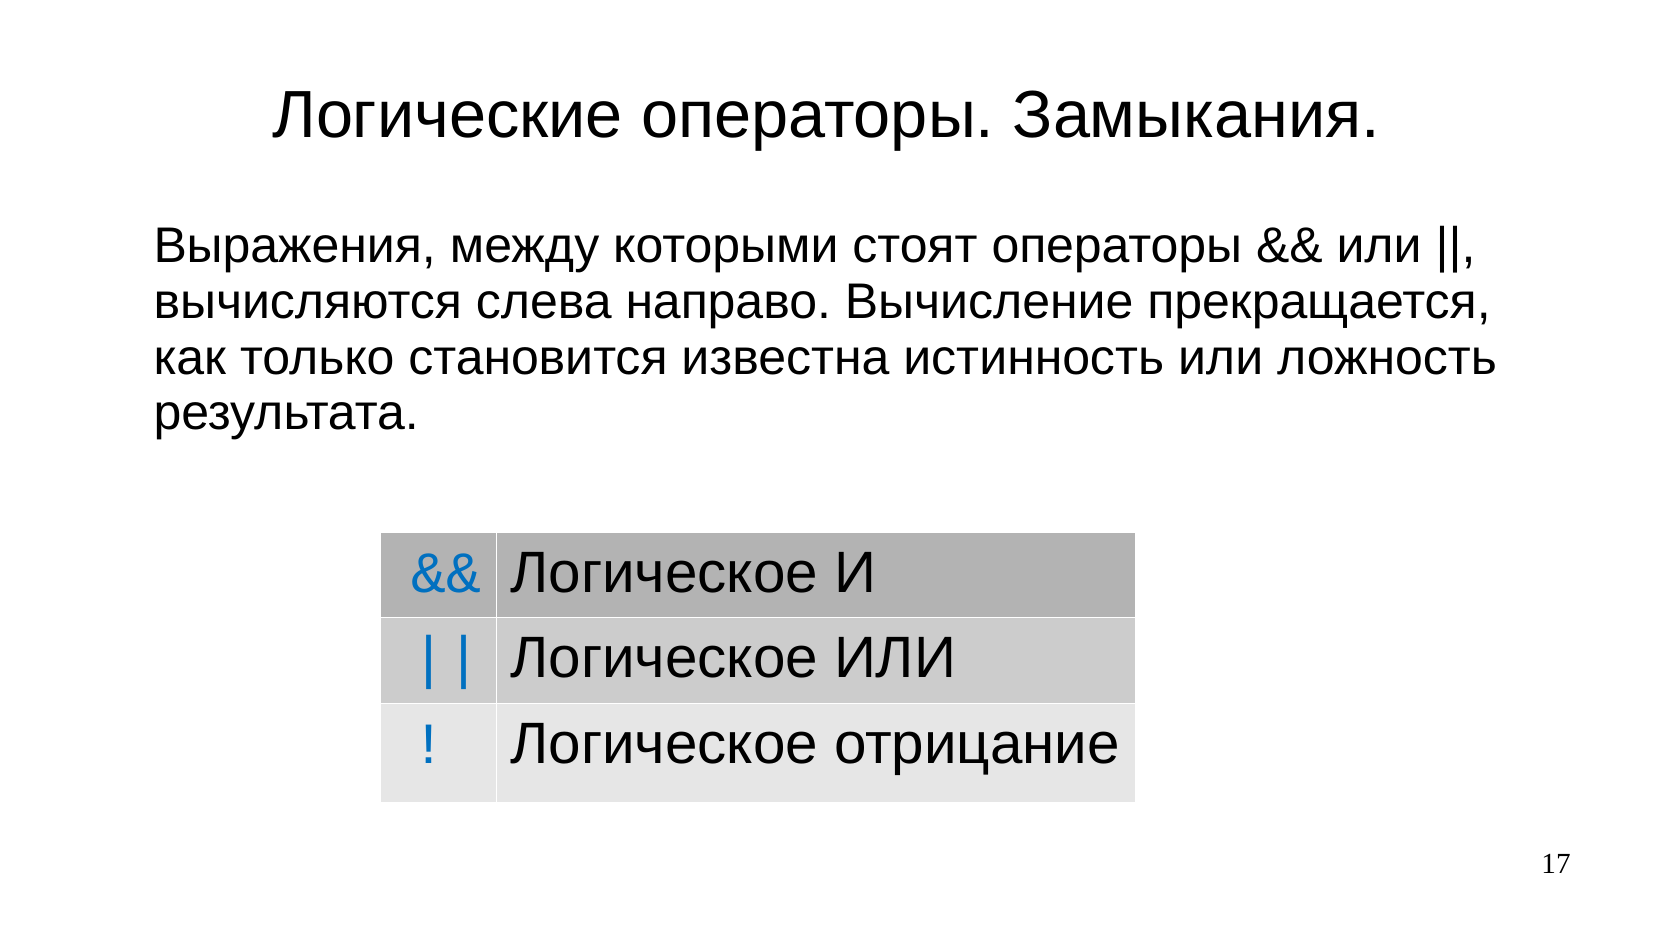

# Логические операторы. Замыкания.
Выражения, между которыми стоят операторы && или ||, вычисляются слева направо. Вычисление прекращается, как только становится известна истинность или ложность результата.
| && | Логическое И |
| --- | --- |
| || | Логическое ИЛИ |
| ! | Логическое отрицание |
17